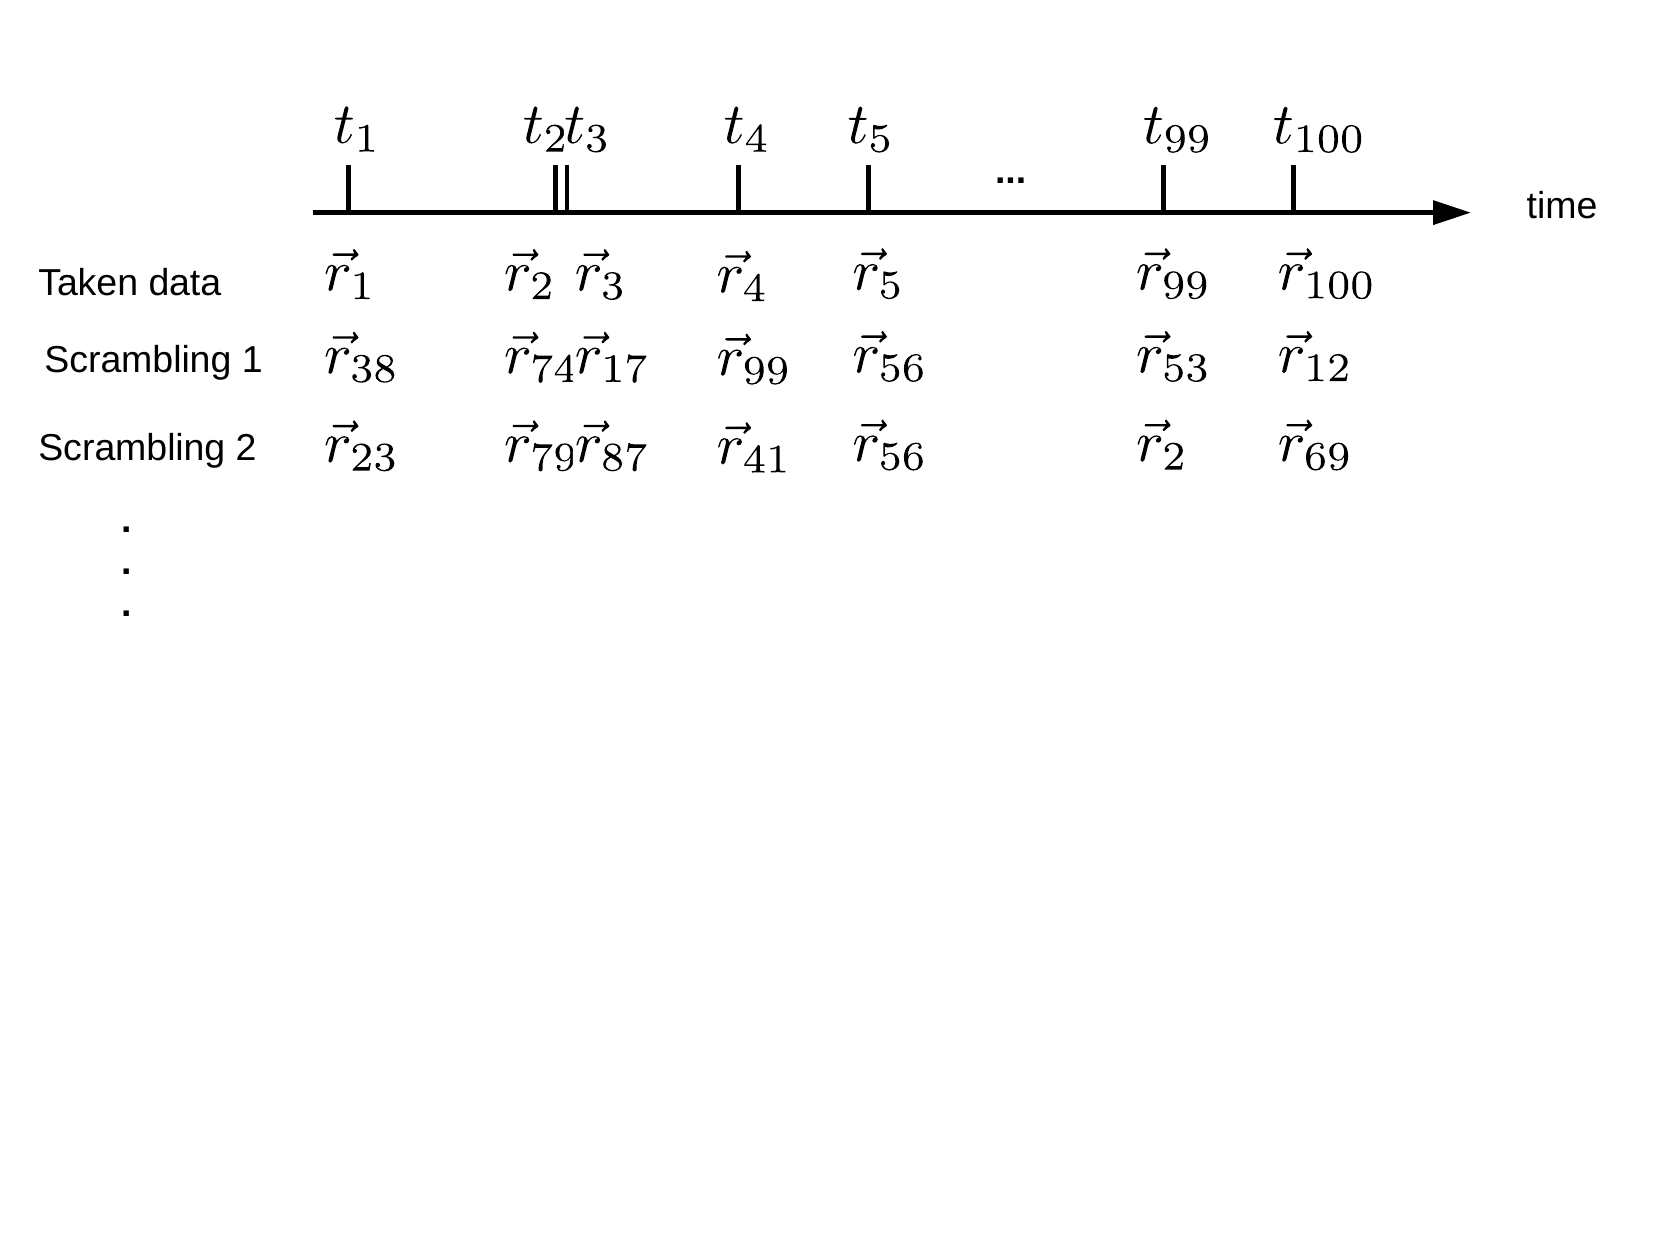

...
time
Taken data
Scrambling 1
Scrambling 2
.
.
.